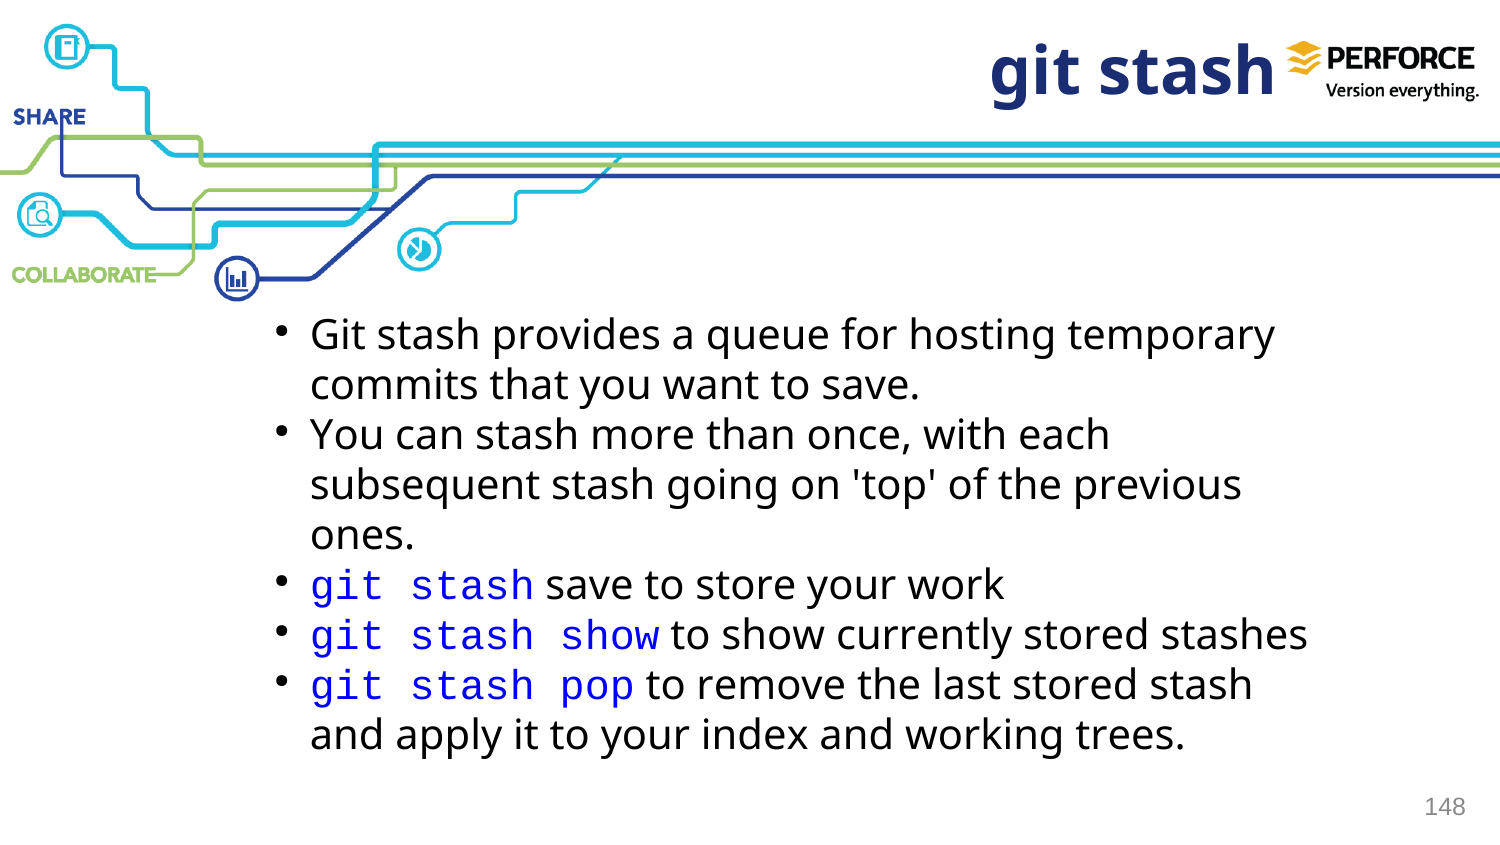

# git stash
Git stash provides a queue for hosting temporary commits that you want to save.
You can stash more than once, with each subsequent stash going on 'top' of the previous ones.
git stash save to store your work
git stash show to show currently stored stashes
git stash pop to remove the last stored stash and apply it to your index and working trees.